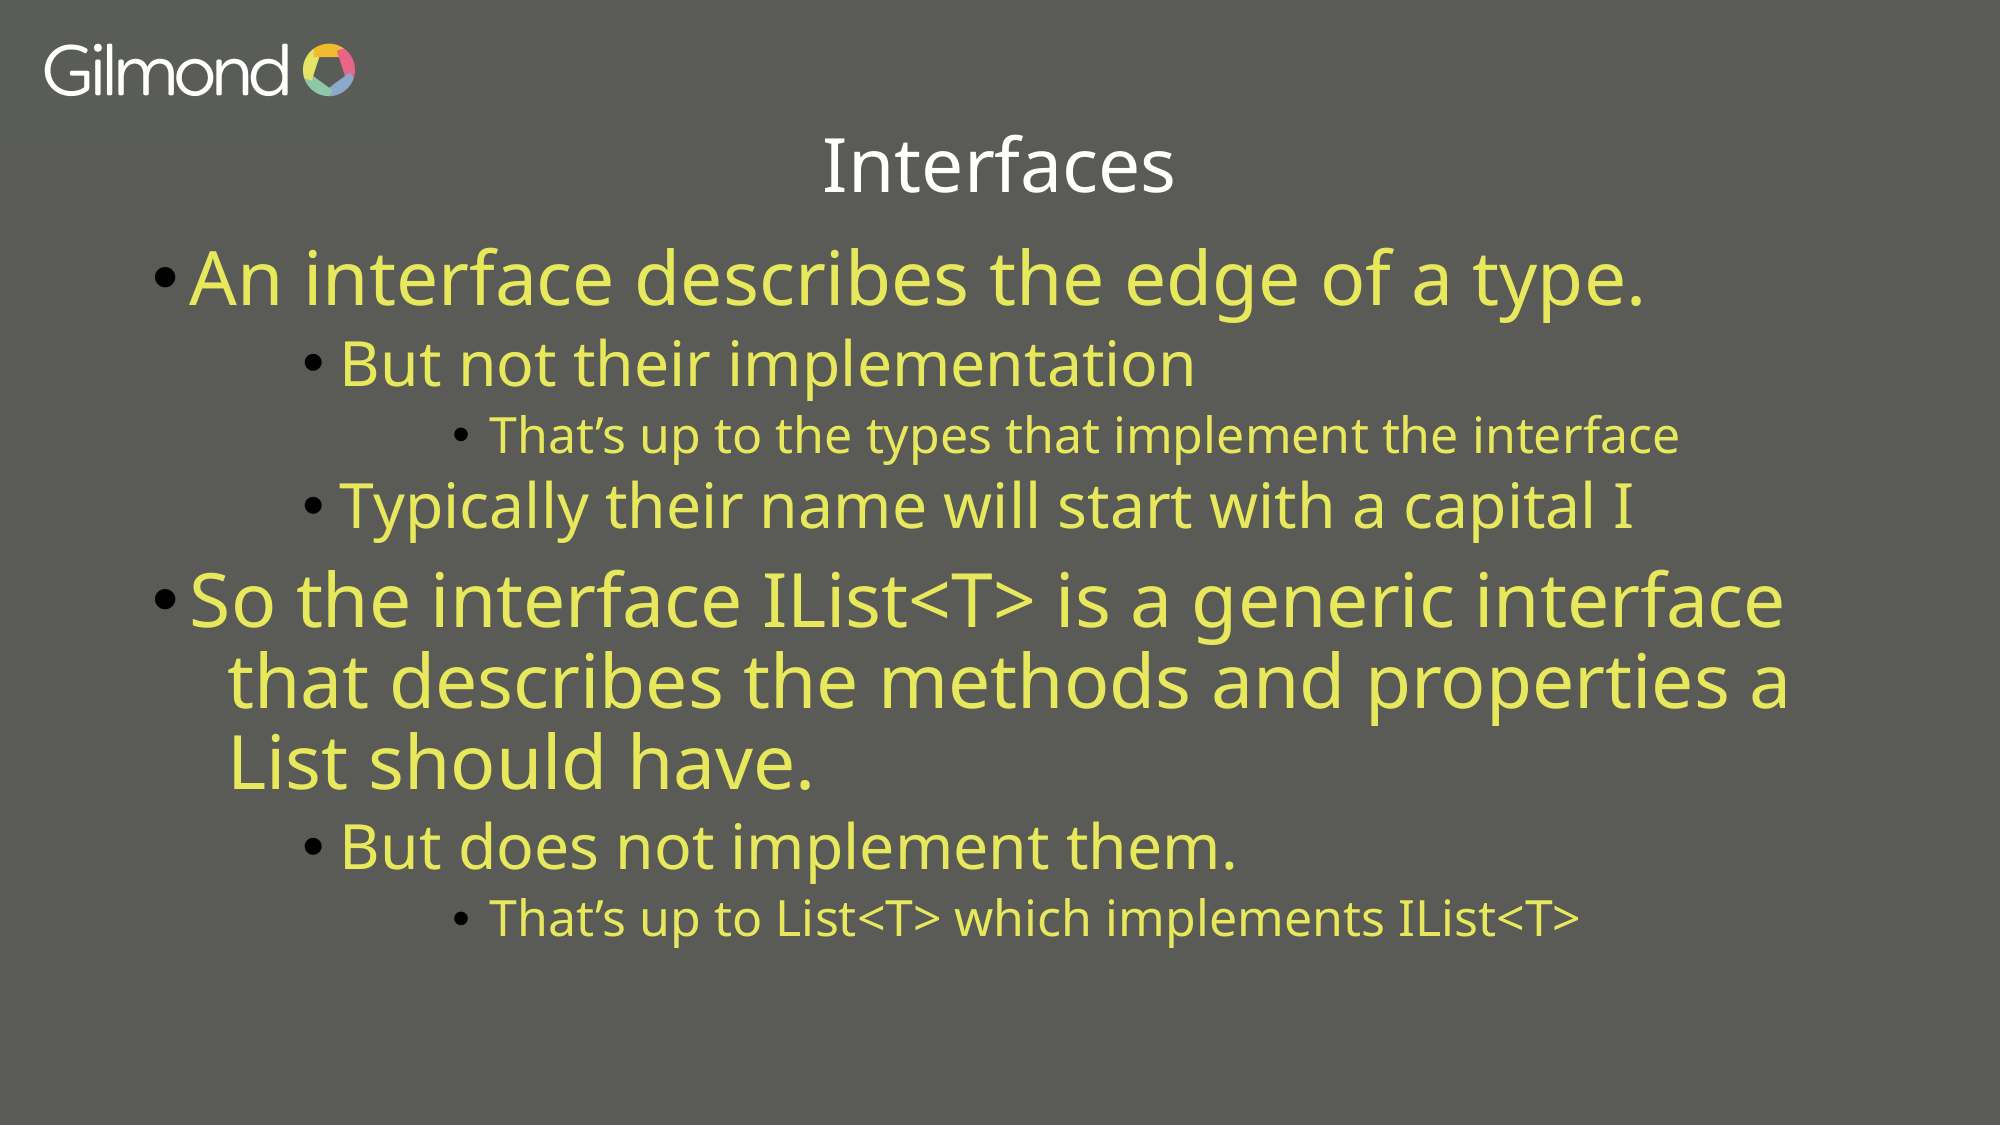

# Interfaces
An interface describes the edge of a type.
But not their implementation
That’s up to the types that implement the interface
Typically their name will start with a capital I
So the interface IList<T> is a generic interface that describes the methods and properties a List should have.
But does not implement them.
That’s up to List<T> which implements IList<T>